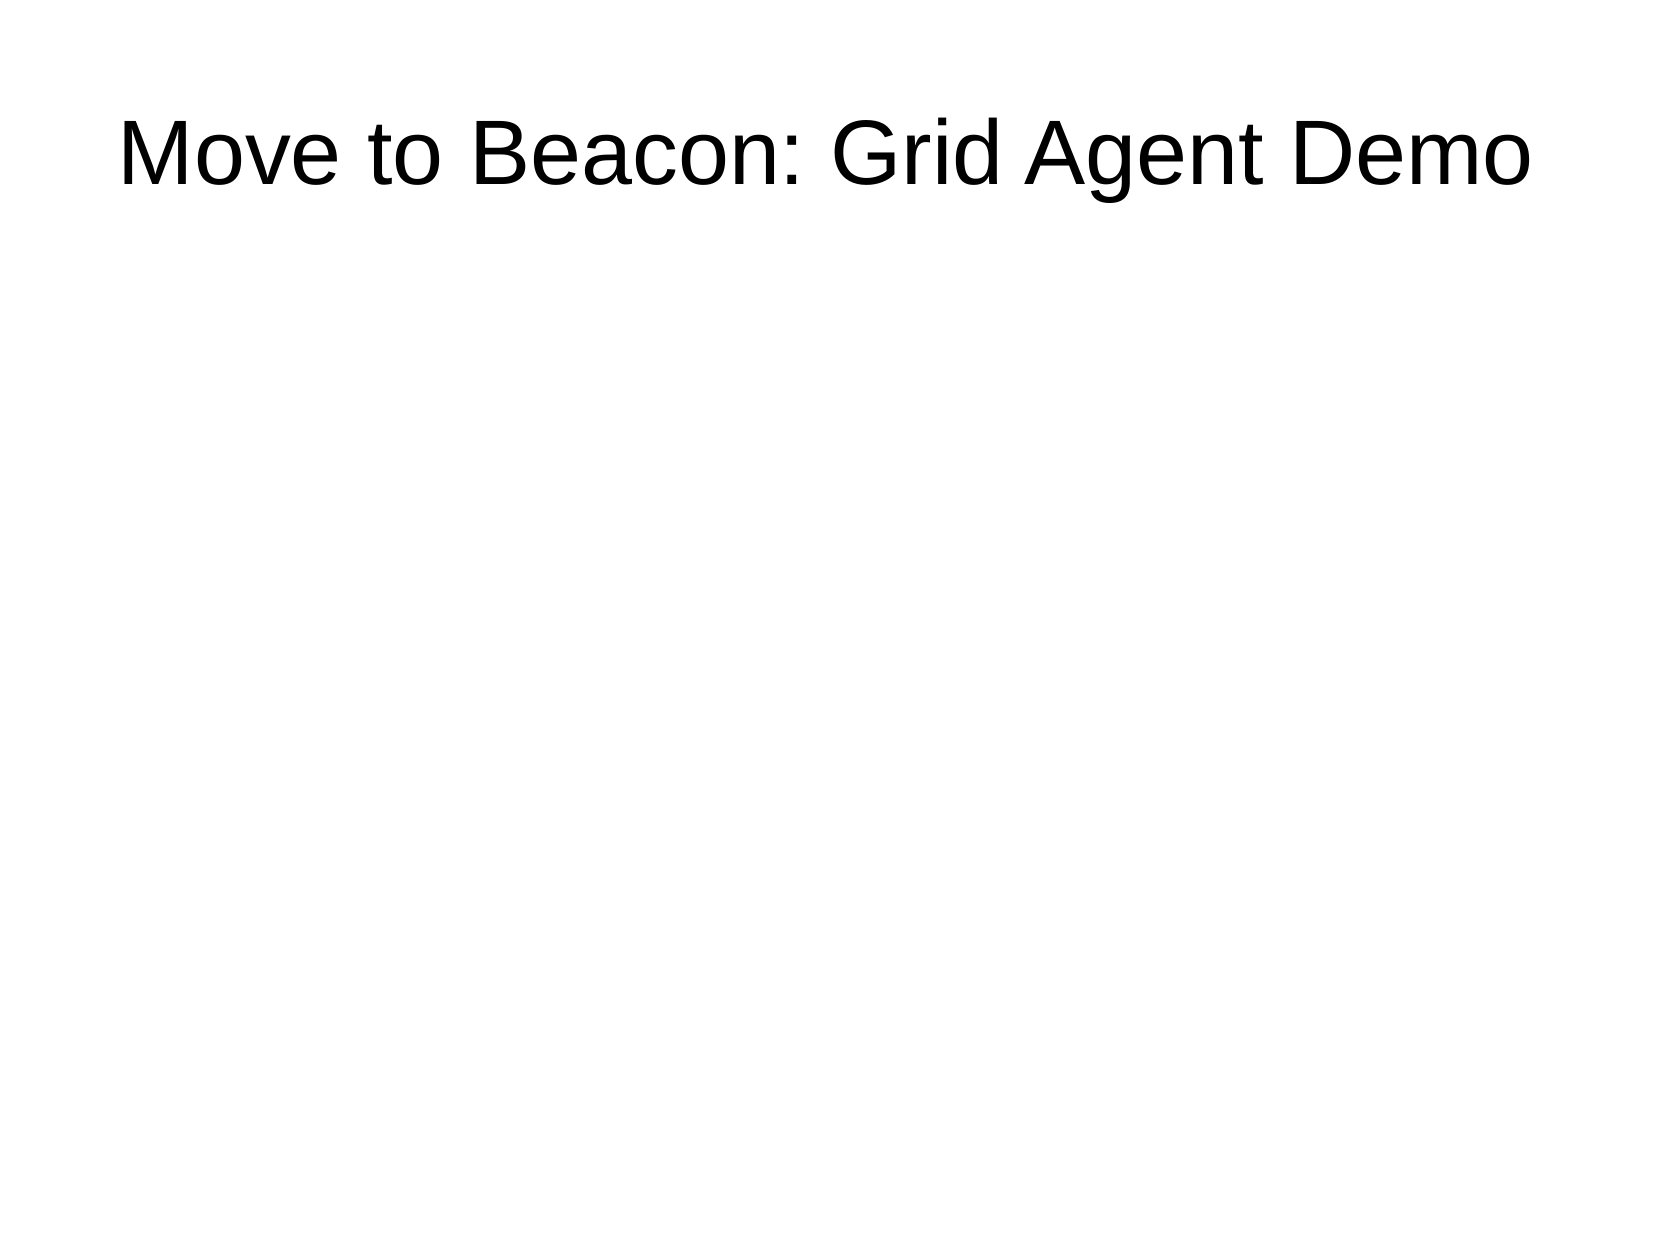

# Move to Beacon: Grid Agent Demo